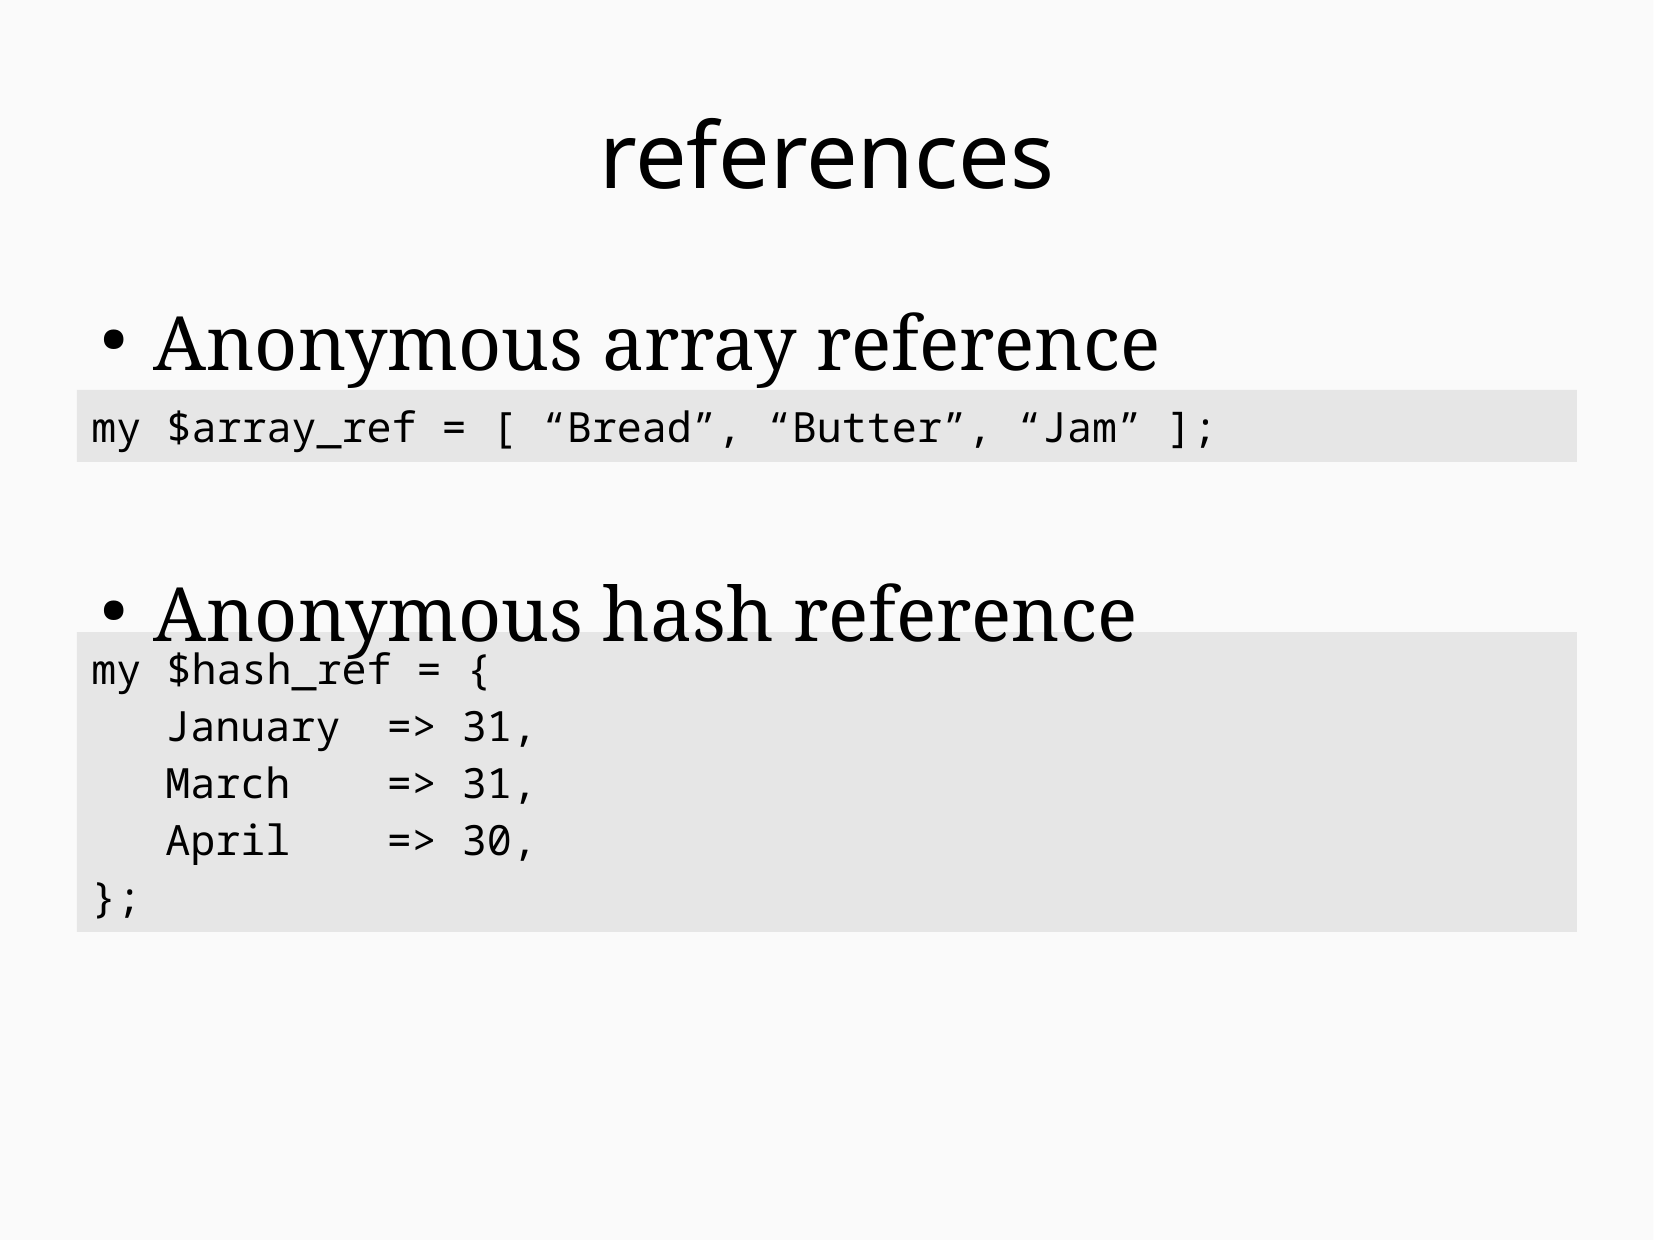

# references
Anonymous array reference
Anonymous hash reference
my $array_ref = [ “Bread”, “Butter”, “Jam” ];
my $hash_ref = {
	January	=> 31,
	March		=> 31,
	April		=> 30,
};